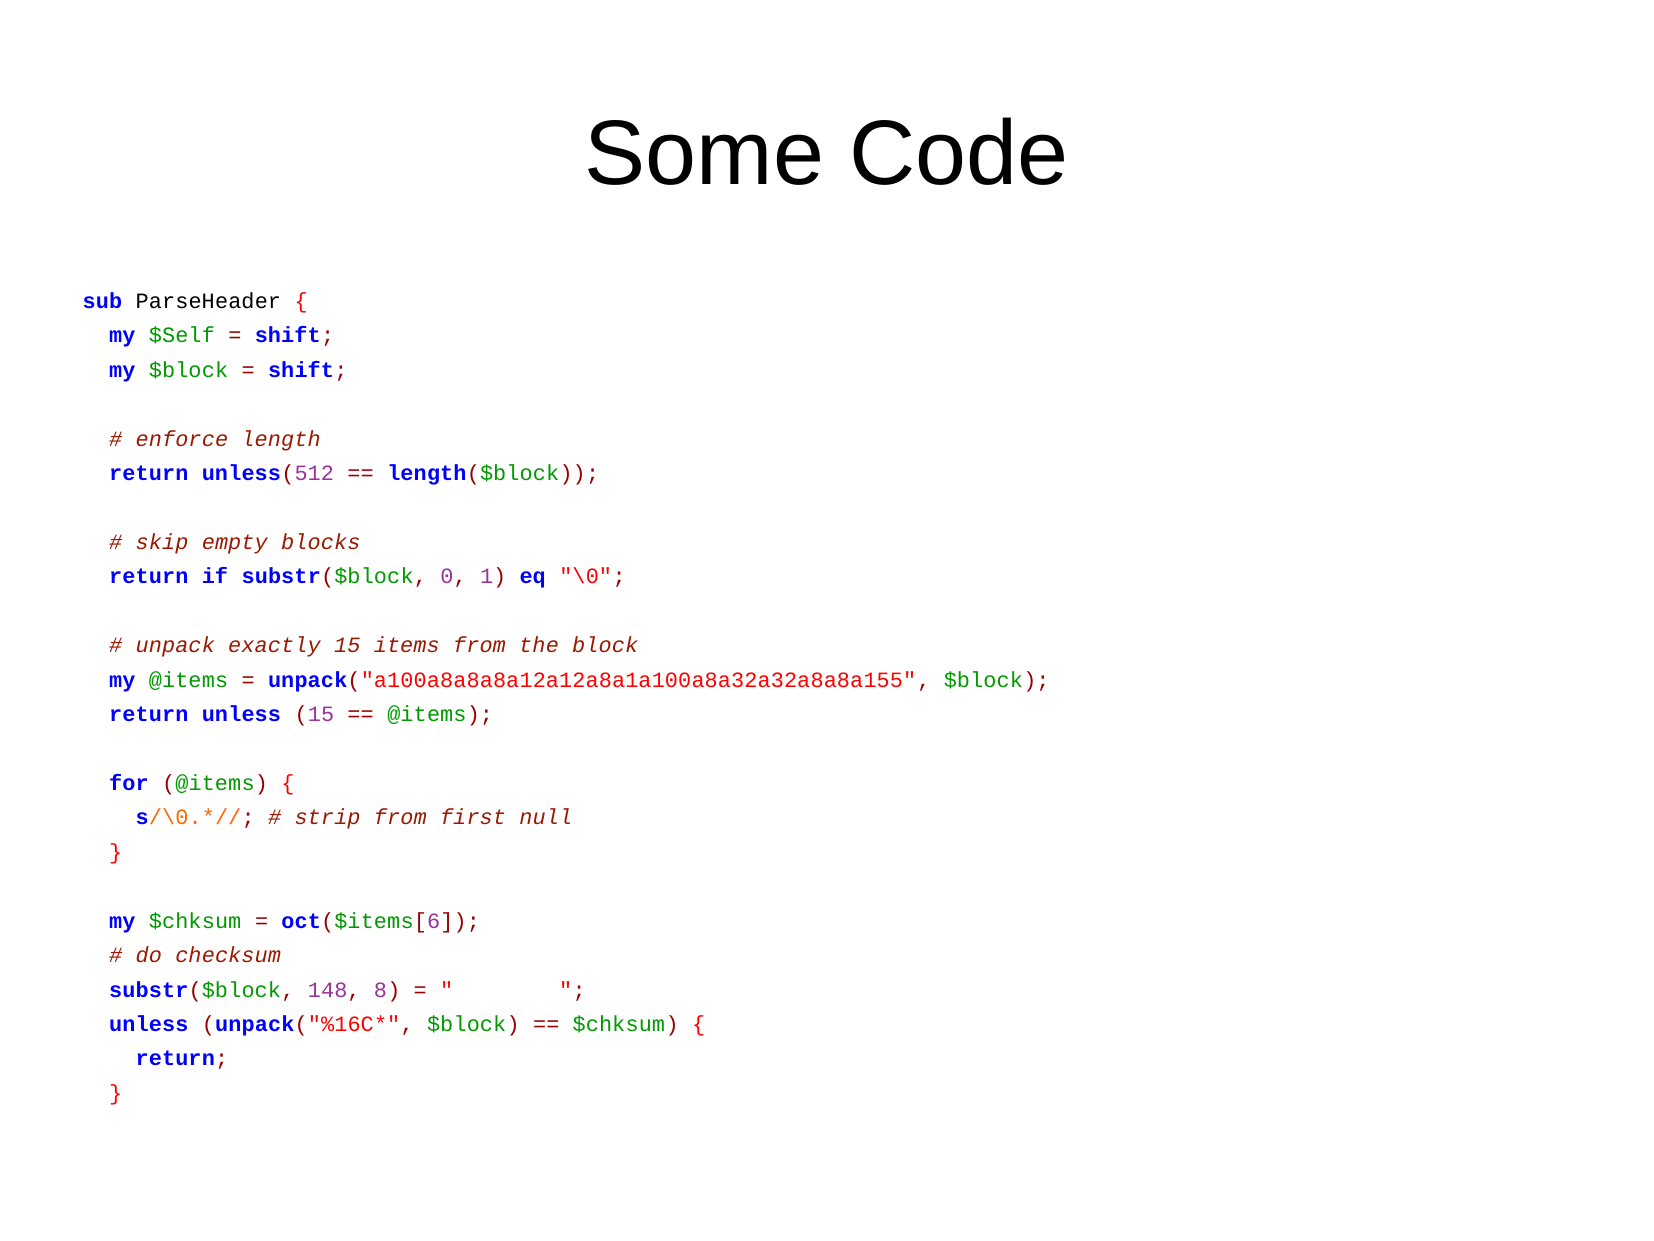

# Some Code
sub ParseHeader {
 my $Self = shift;
 my $block = shift;
 # enforce length
 return unless(512 == length($block));
 # skip empty blocks
 return if substr($block, 0, 1) eq "\0";
 # unpack exactly 15 items from the block
 my @items = unpack("a100a8a8a8a12a12a8a1a100a8a32a32a8a8a155", $block);
 return unless (15 == @items);
 for (@items) {
 s/\0.*//; # strip from first null
 }
 my $chksum = oct($items[6]);
 # do checksum
 substr($block, 148, 8) = " ";
 unless (unpack("%16C*", $block) == $chksum) {
 return;
 }